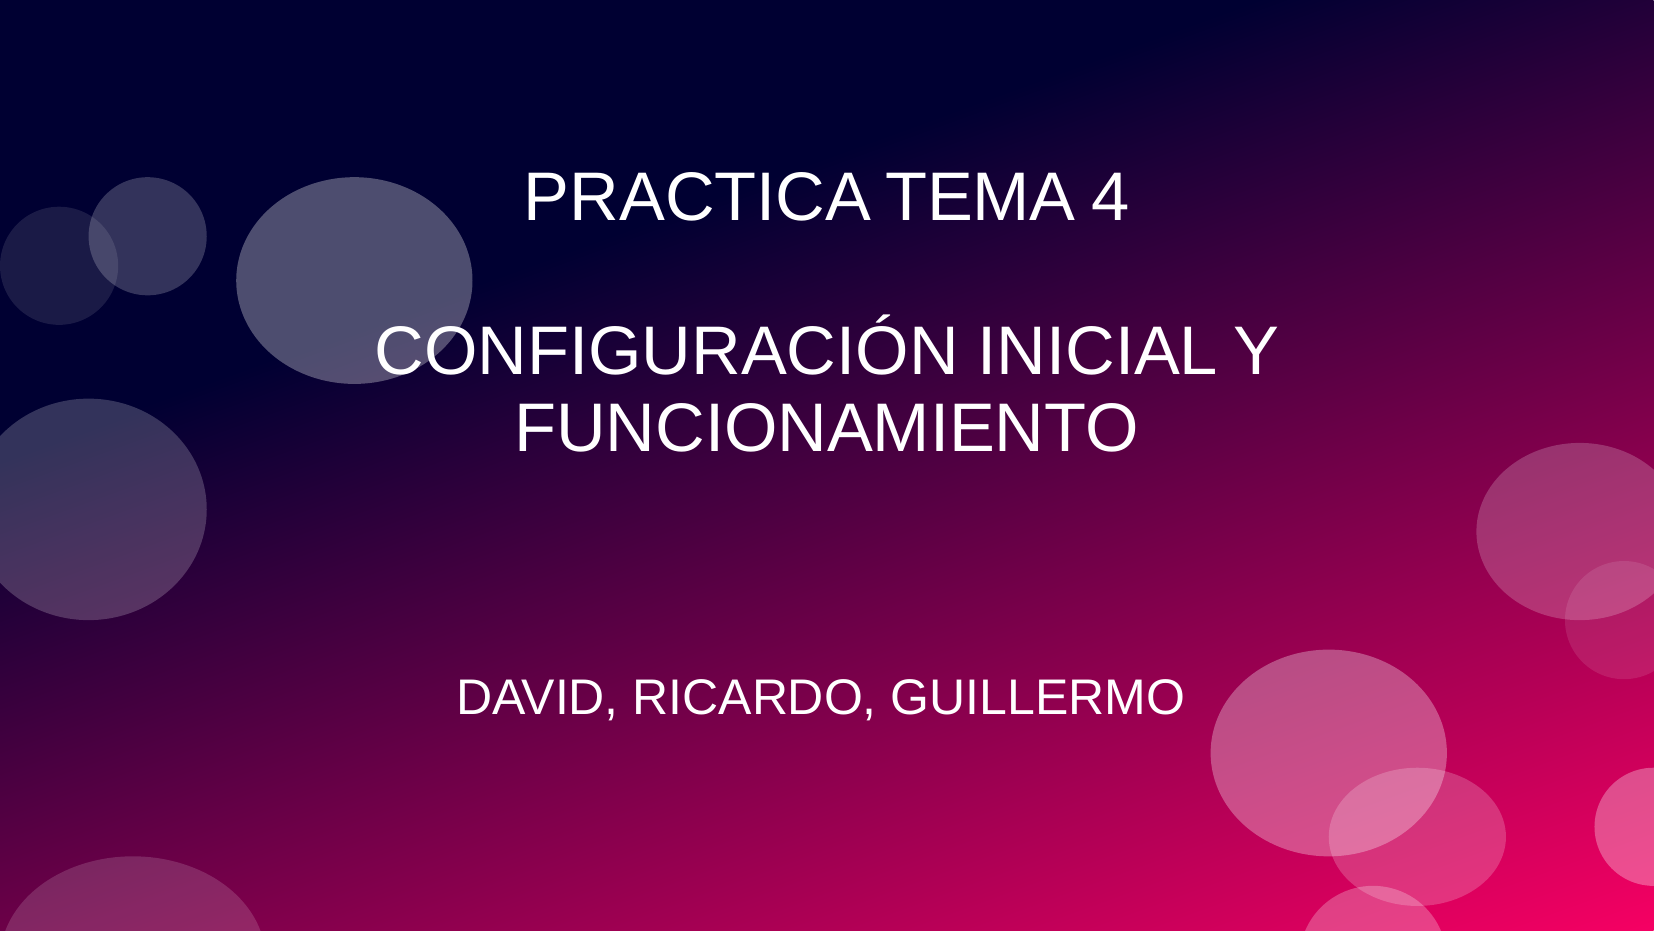

# PRACTICA TEMA 4 CONFIGURACIÓN INICIAL Y FUNCIONAMIENTO
DAVID, RICARDO, GUILLERMO